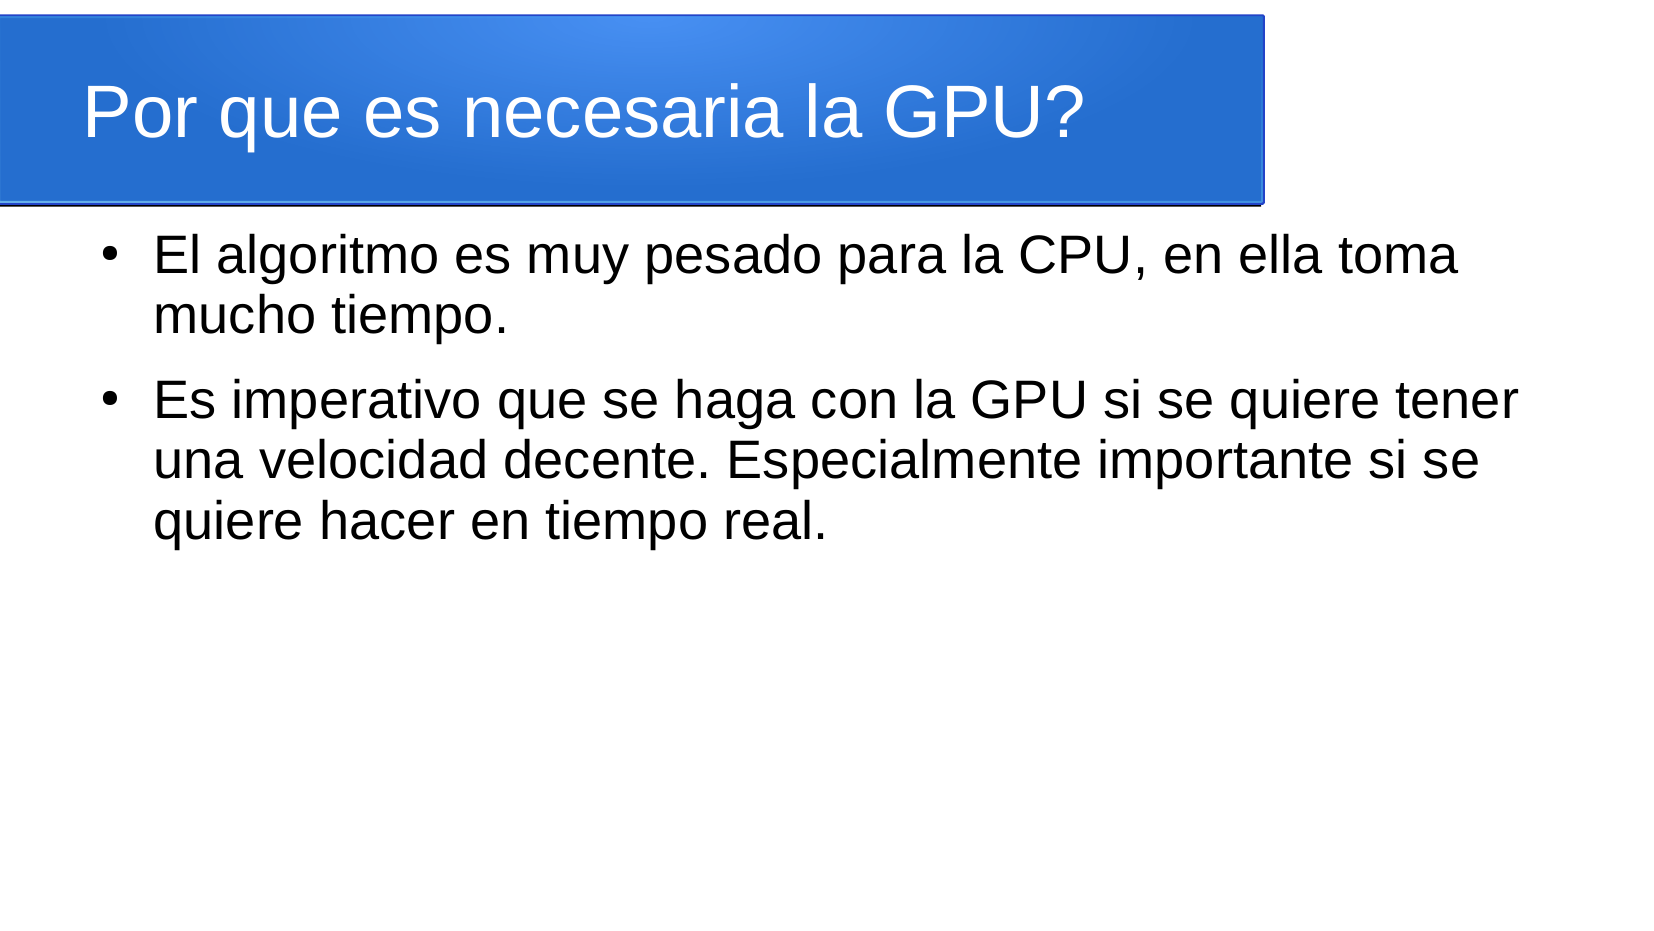

# Por que es necesaria la GPU?
El algoritmo es muy pesado para la CPU, en ella toma mucho tiempo.
Es imperativo que se haga con la GPU si se quiere tener una velocidad decente. Especialmente importante si se quiere hacer en tiempo real.